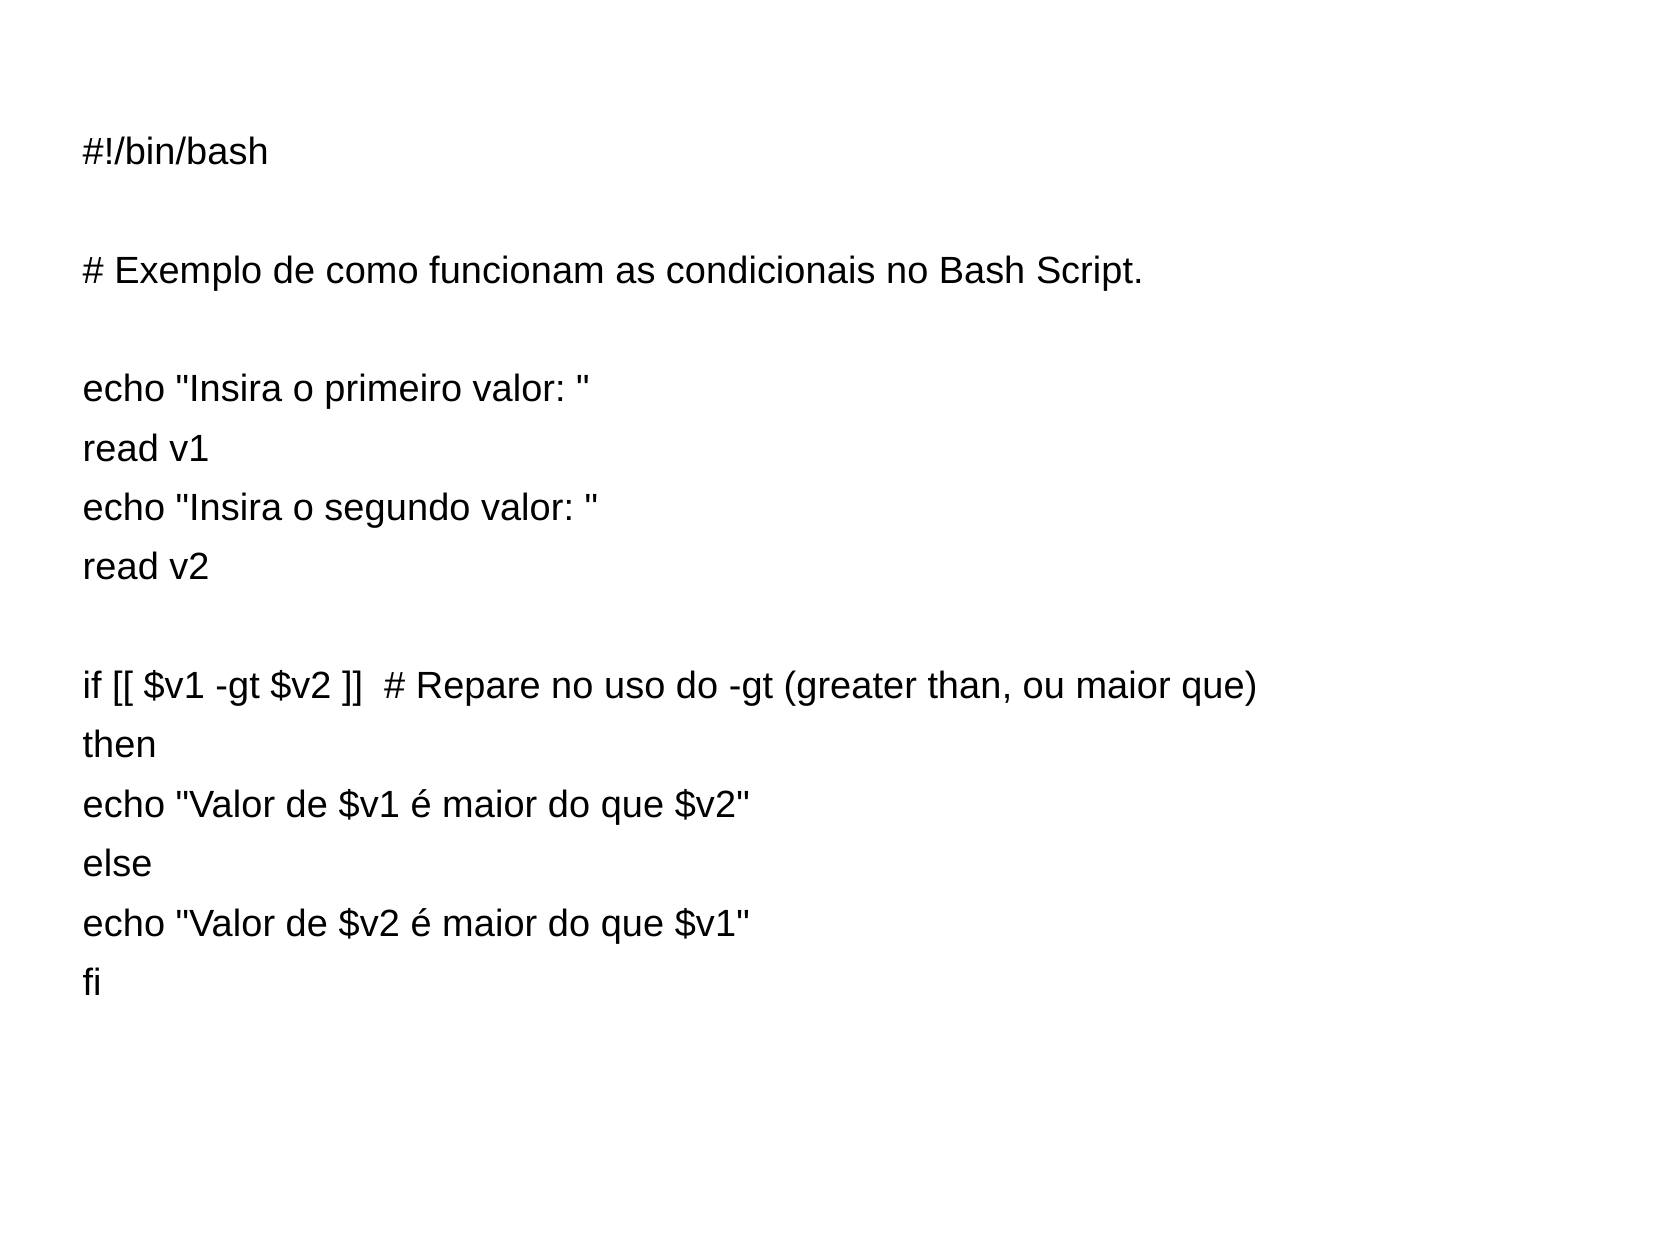

# #!/bin/bash
# Exemplo de como funcionam as condicionais no Bash Script.
echo "Insira o primeiro valor: "
read v1
echo "Insira o segundo valor: "
read v2
if [[ $v1 -gt $v2 ]] # Repare no uso do -gt (greater than, ou maior que)
then
echo "Valor de $v1 é maior do que $v2"
else
echo "Valor de $v2 é maior do que $v1"
fi